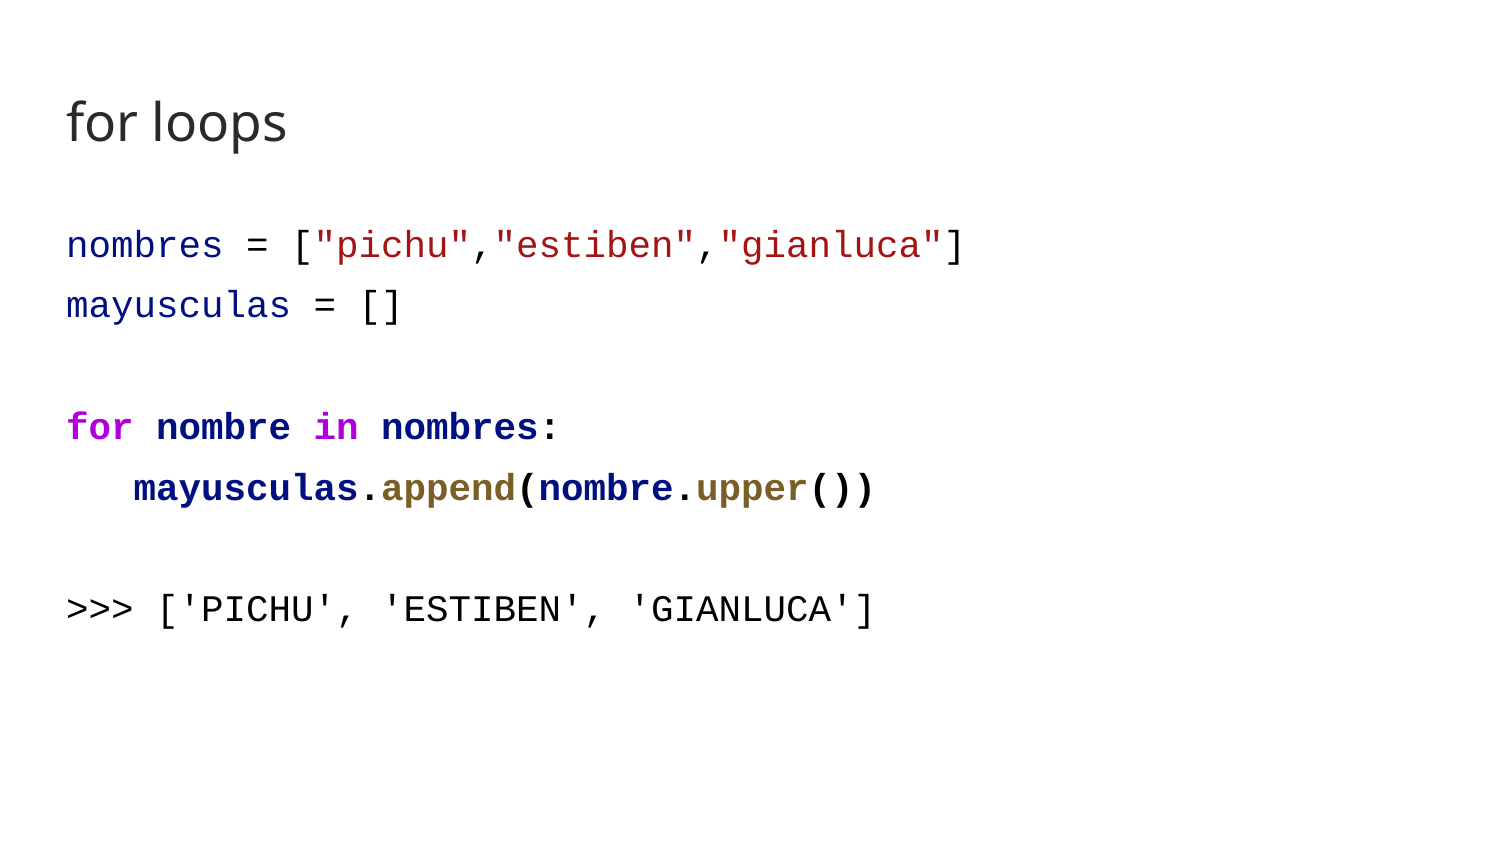

# for loops
nombres = ["pichu","estiben","gianluca"]
mayusculas = []
for nombre in nombres:
 mayusculas.append(nombre.upper())
>>> ['PICHU', 'ESTIBEN', 'GIANLUCA']